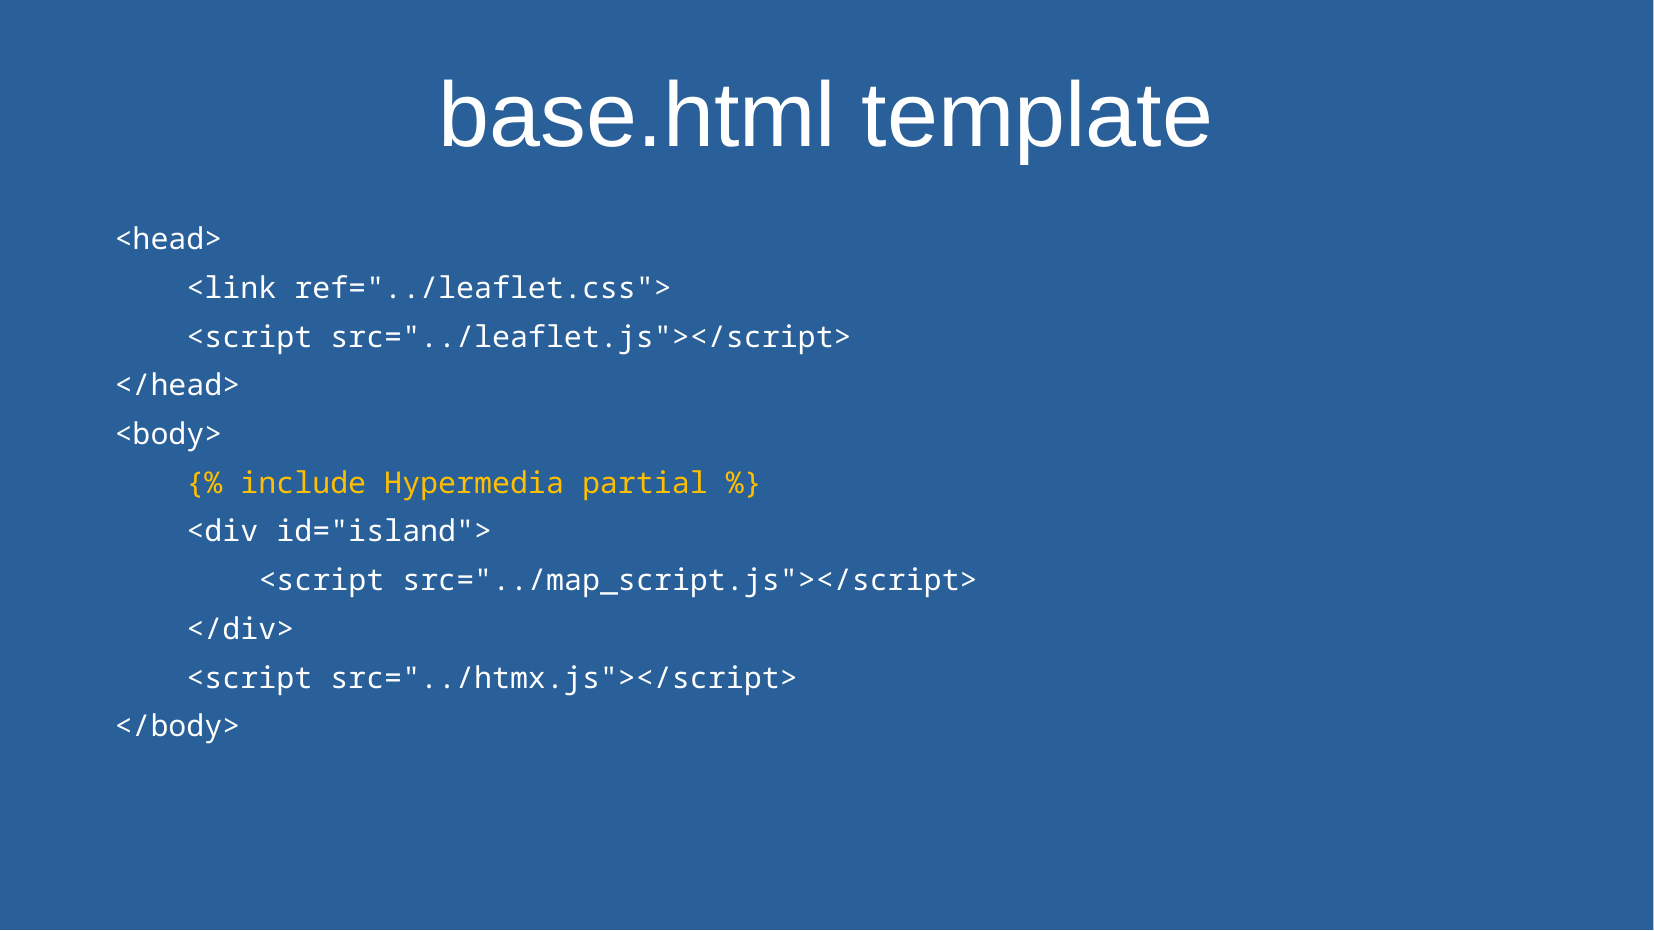

# base.html template
<head>
 <link ref="../leaflet.css">
 <script src="../leaflet.js"></script>
</head>
<body>
 {% include Hypermedia partial %}
 <div id="island">
 <script src="../map_script.js"></script>
 </div>
 <script src="../htmx.js"></script>
</body>